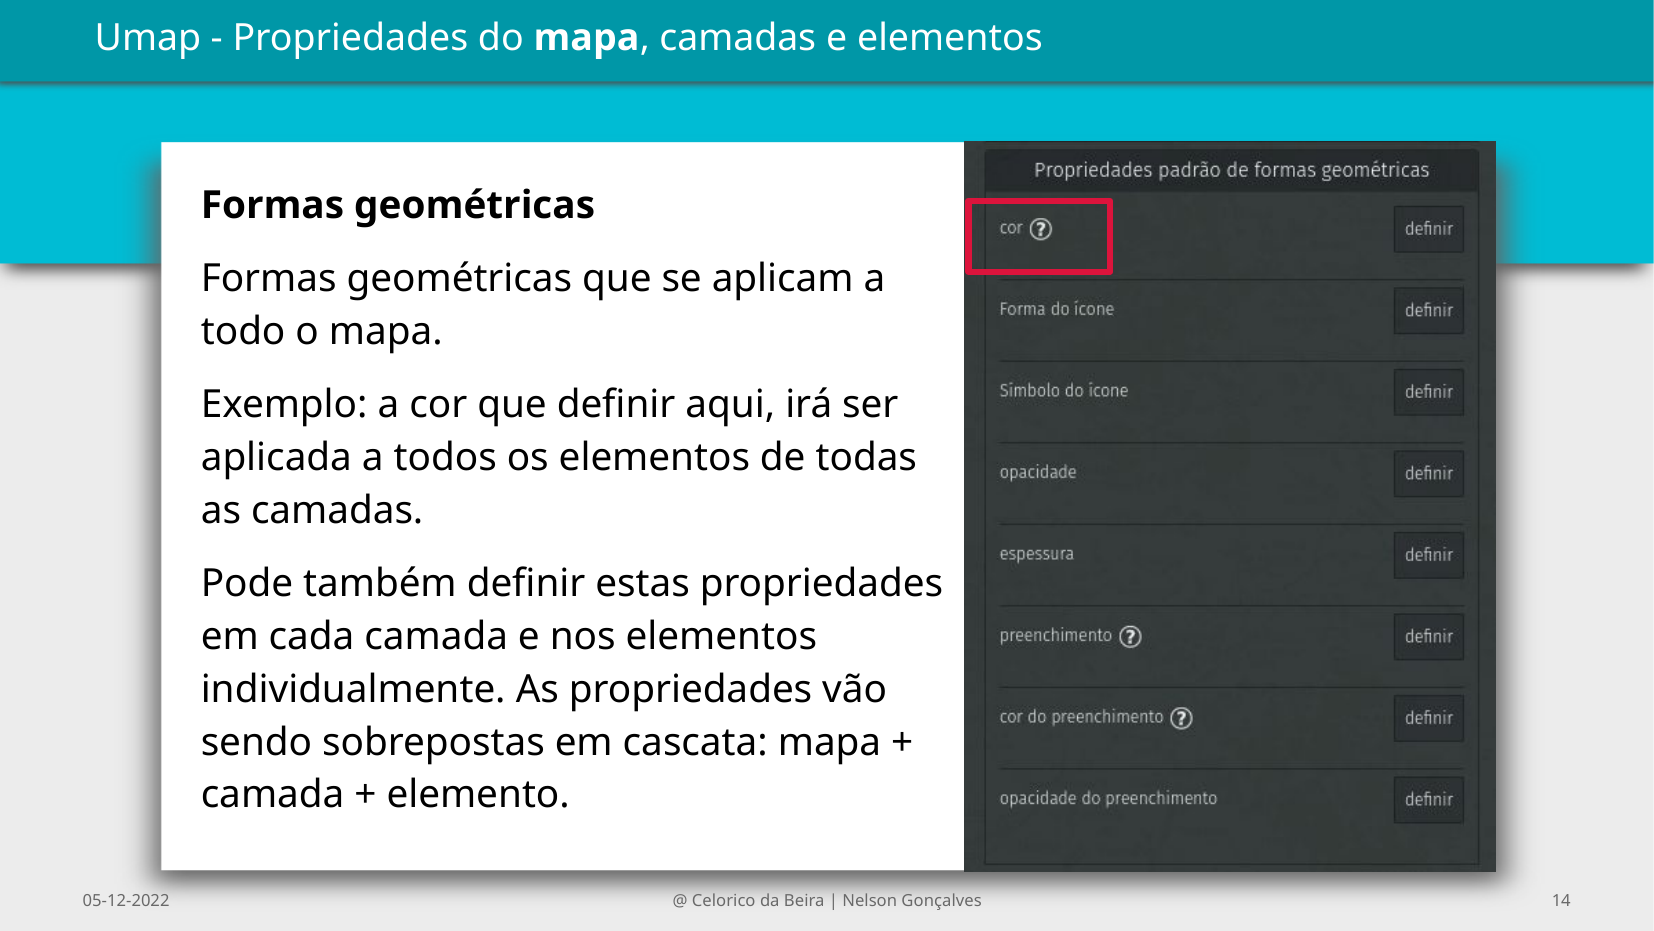

# Umap - Propriedades do mapa, camadas e elementos
Formas geométricas
Formas geométricas que se aplicam a todo o mapa.
Exemplo: a cor que definir aqui, irá ser aplicada a todos os elementos de todas as camadas.
Pode também definir estas propriedades em cada camada e nos elementos individualmente. As propriedades vão sendo sobrepostas em cascata: mapa + camada + elemento.
05-12-2022
@ Celorico da Beira | Nelson Gonçalves
14